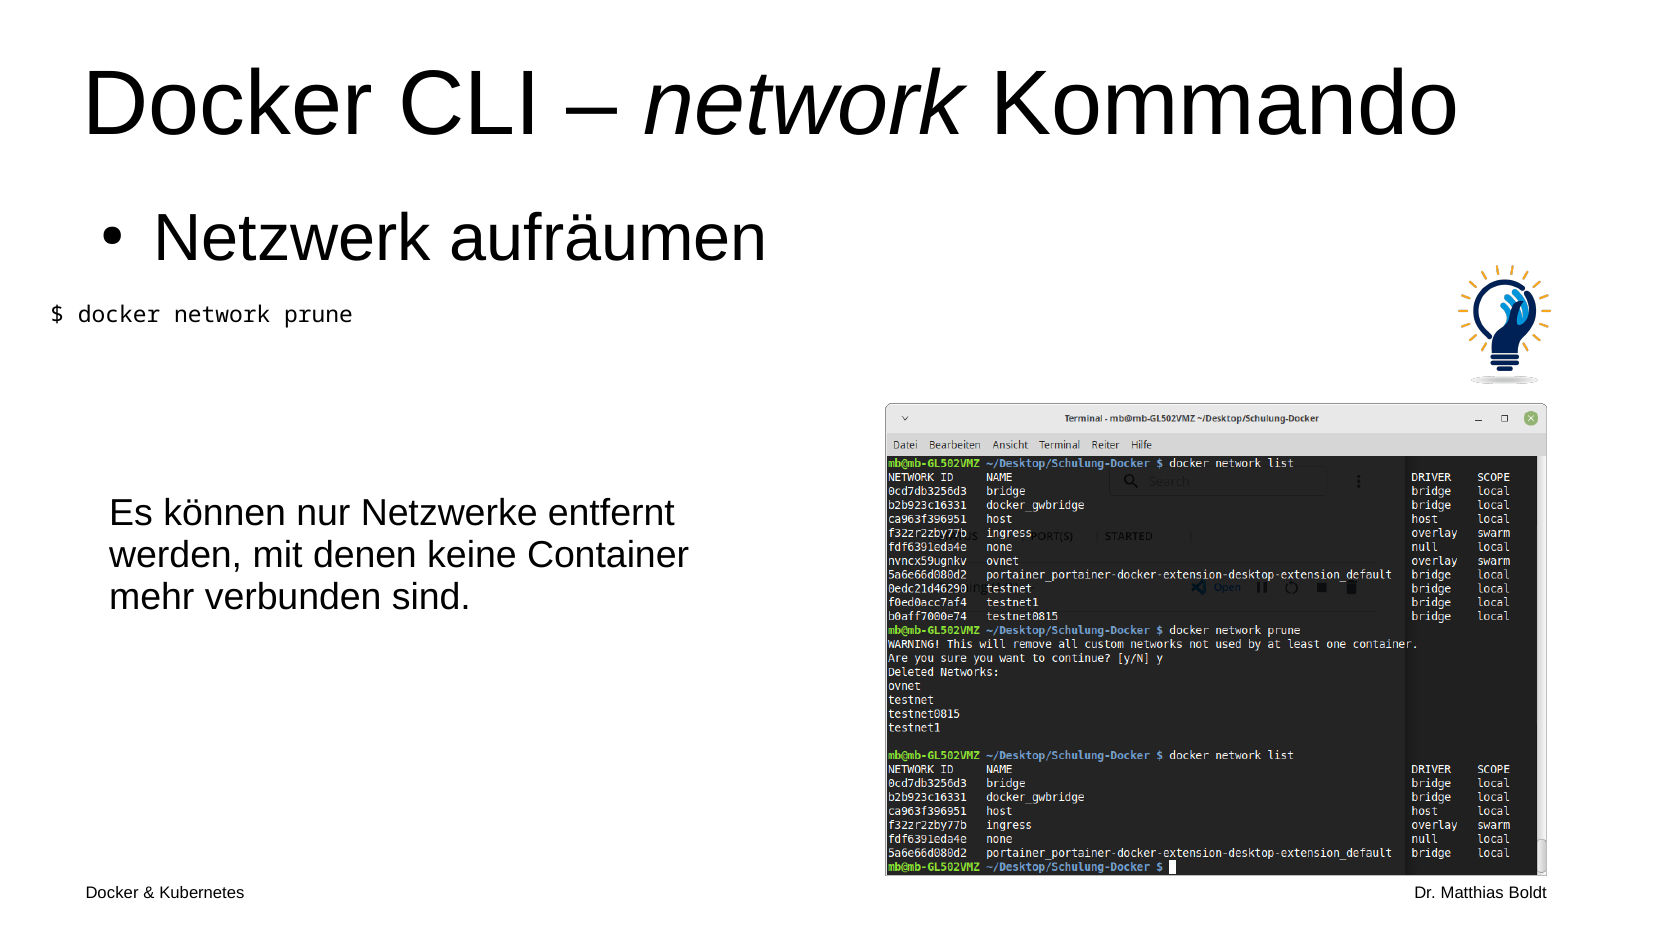

# Docker CLI – network Kommando
Netzwerk aufräumen
$ docker network prune
Es können nur Netzwerke entfernt werden, mit denen keine Container mehr verbunden sind.
Docker & Kubernetes																Dr. Matthias Boldt